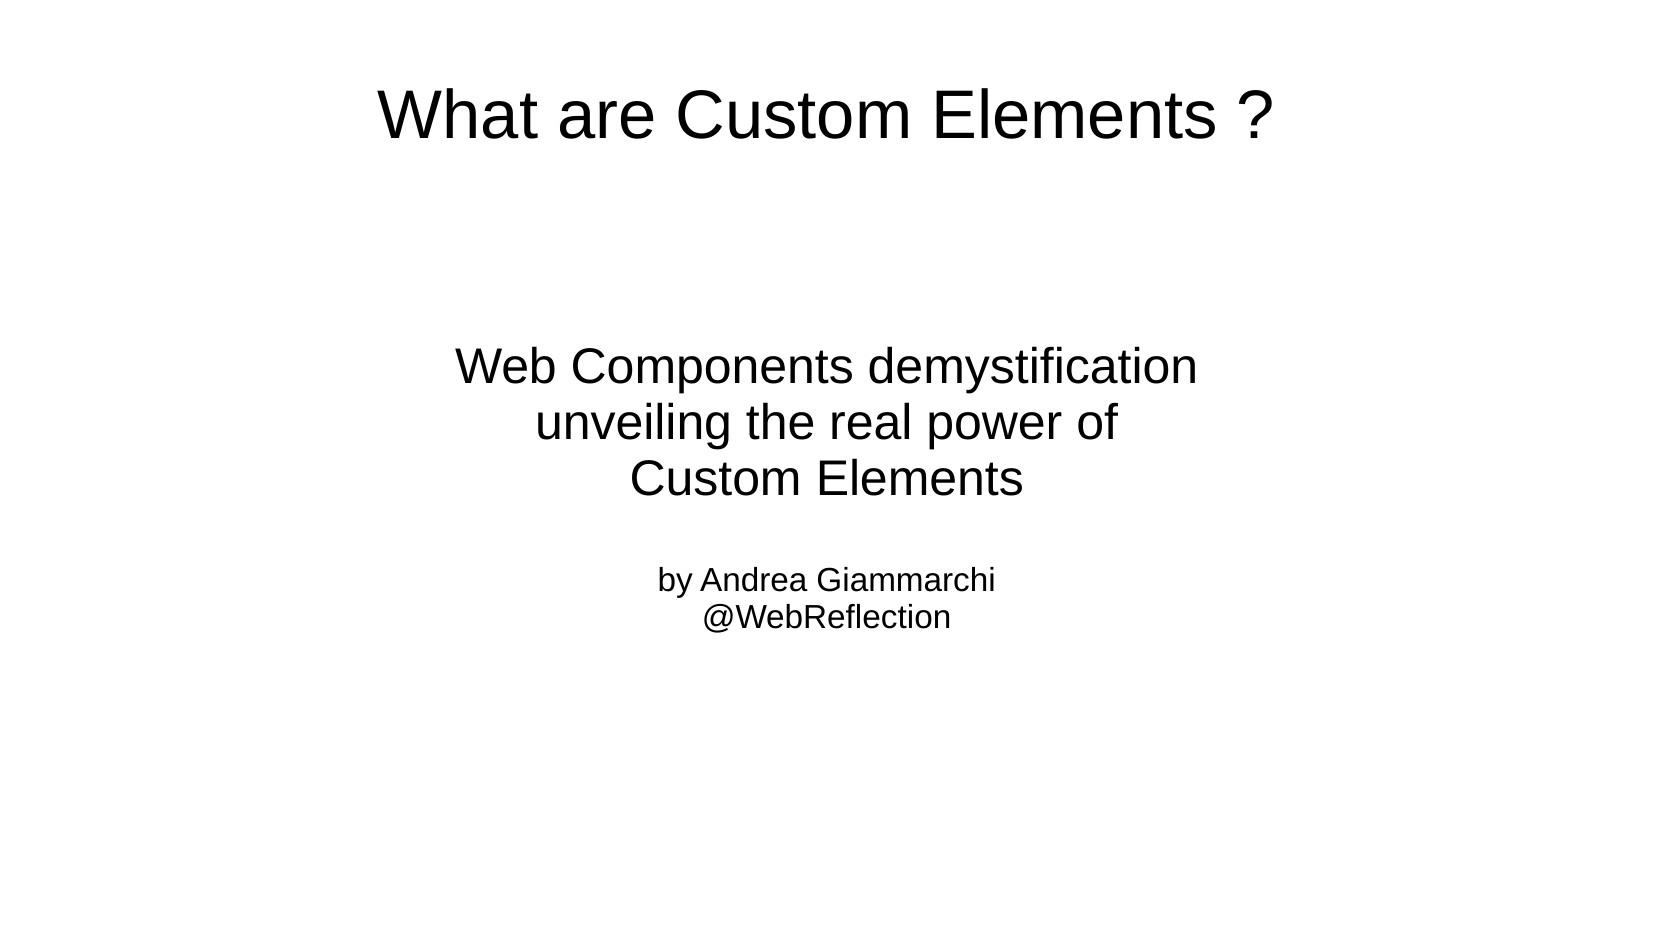

# What are Custom Elements ?
Web Components demystification
unveiling the real power of
Custom Elements
by Andrea Giammarchi
@WebReflection